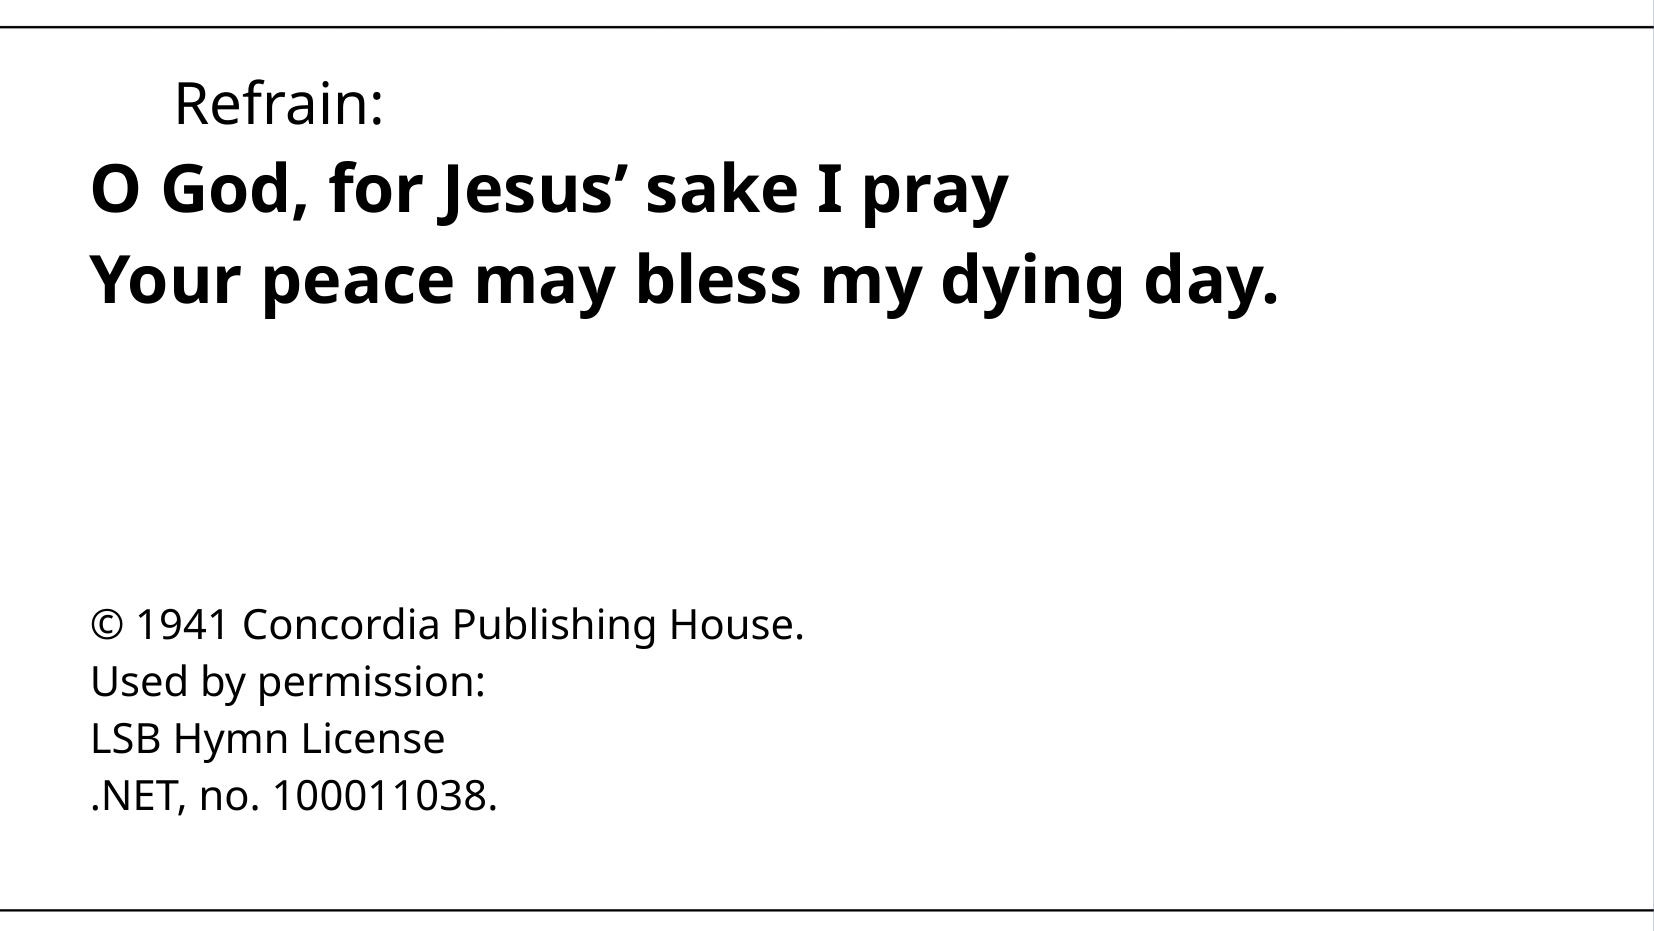

Refrain:
O God, for Jesus’ sake I pray
Your peace may bless my dying day.
© 1941 Concordia Publishing House.
Used by permission:
LSB Hymn License
.NET, no. 100011038.